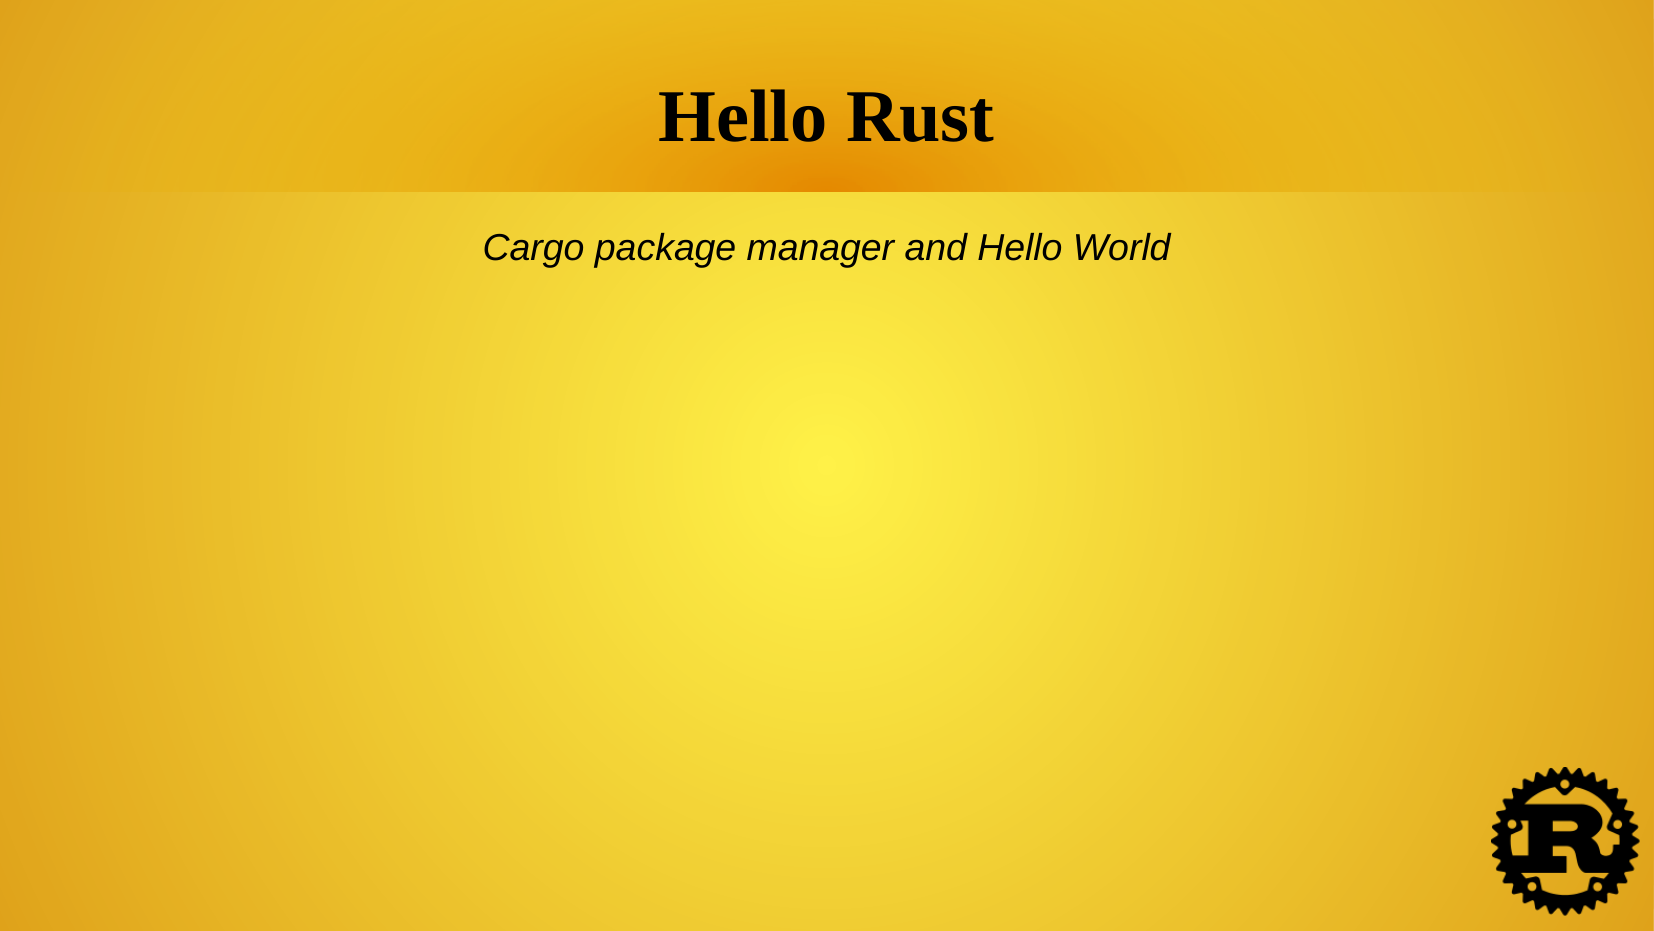

# Hello Rust
Cargo package manager and Hello World